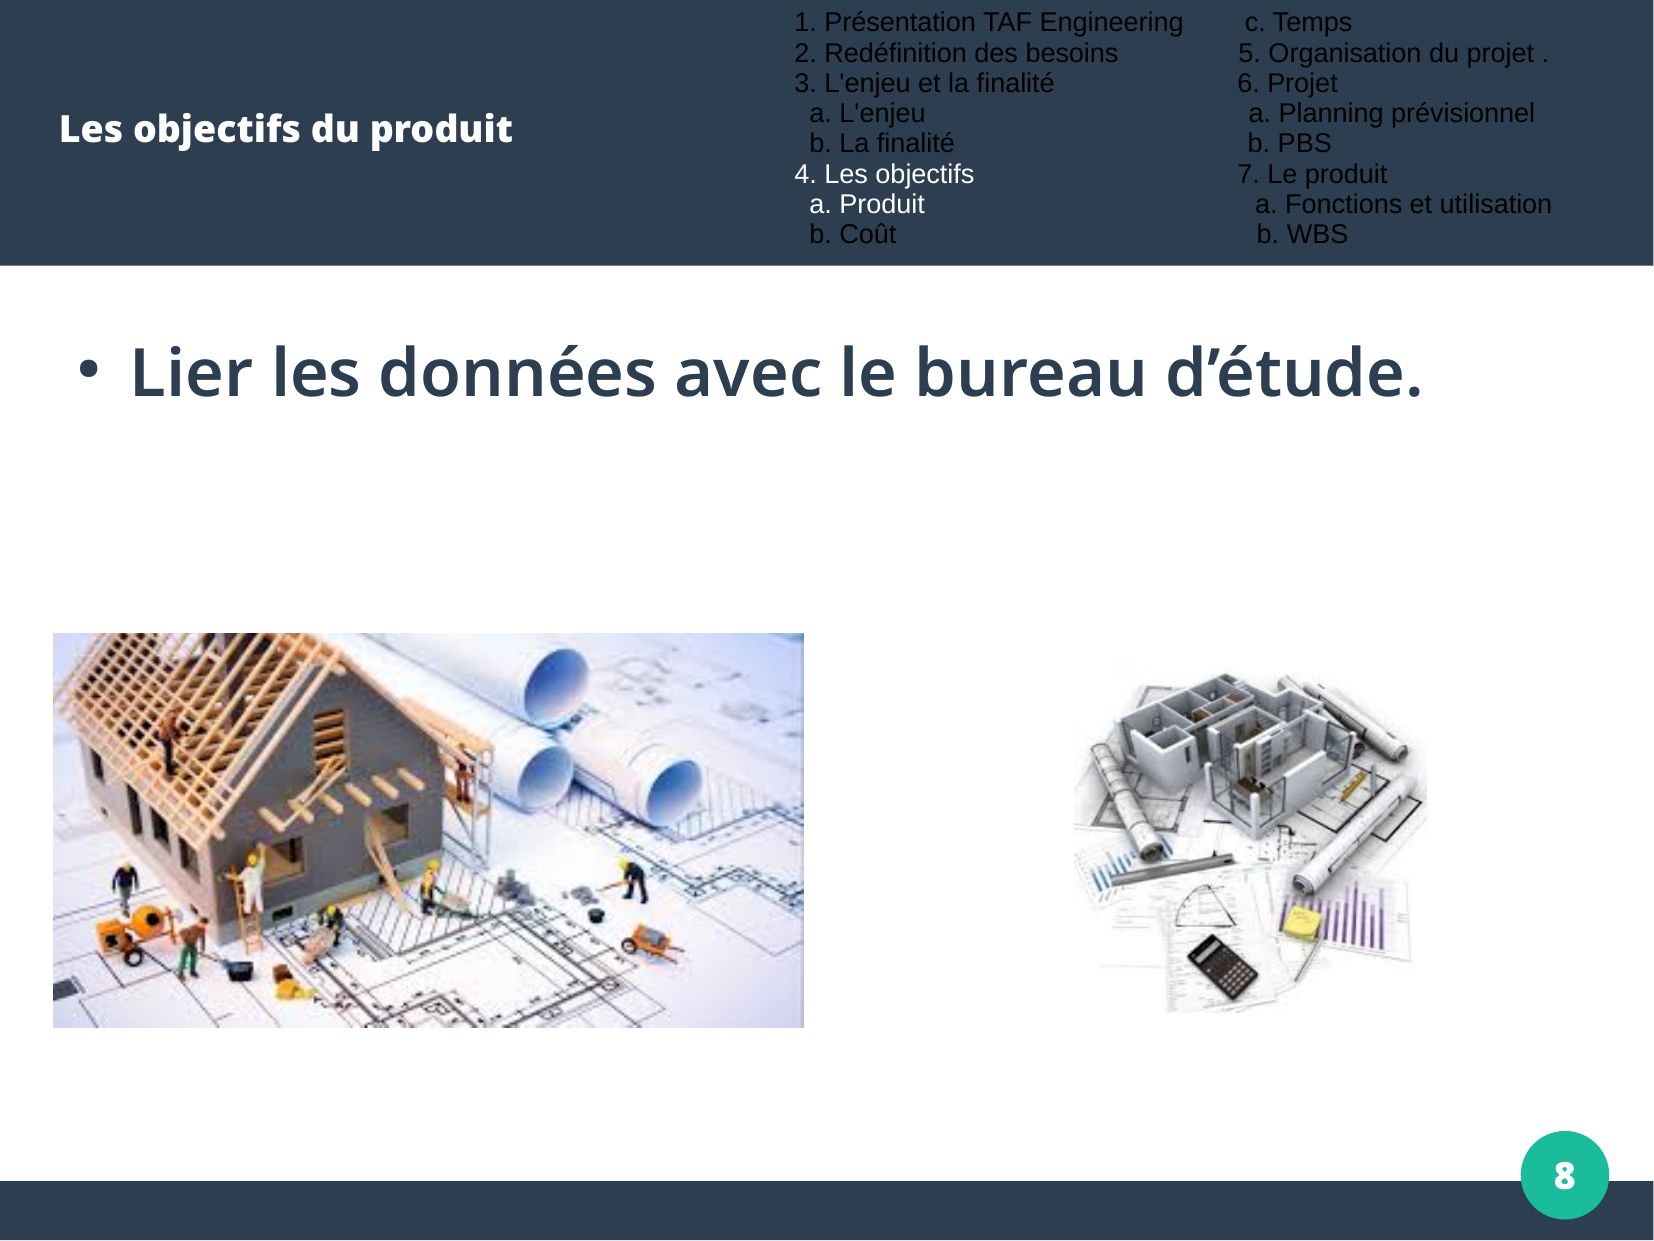

1. Présentation TAF Engineering	 c. Temps
2. Redéfinition des besoins 5. Organisation du projet .
3. L'enjeu et la finalité 	6. Projet
 a. L'enjeu a. Planning prévisionnel
 b. La finalité b. PBS
4. Les objectifs 				7. Le produit
 a. Produit a. Fonctions et utilisation b. Coût b. WBS
# Les objectifs du produit
Lier les données avec le bureau d’étude.
8